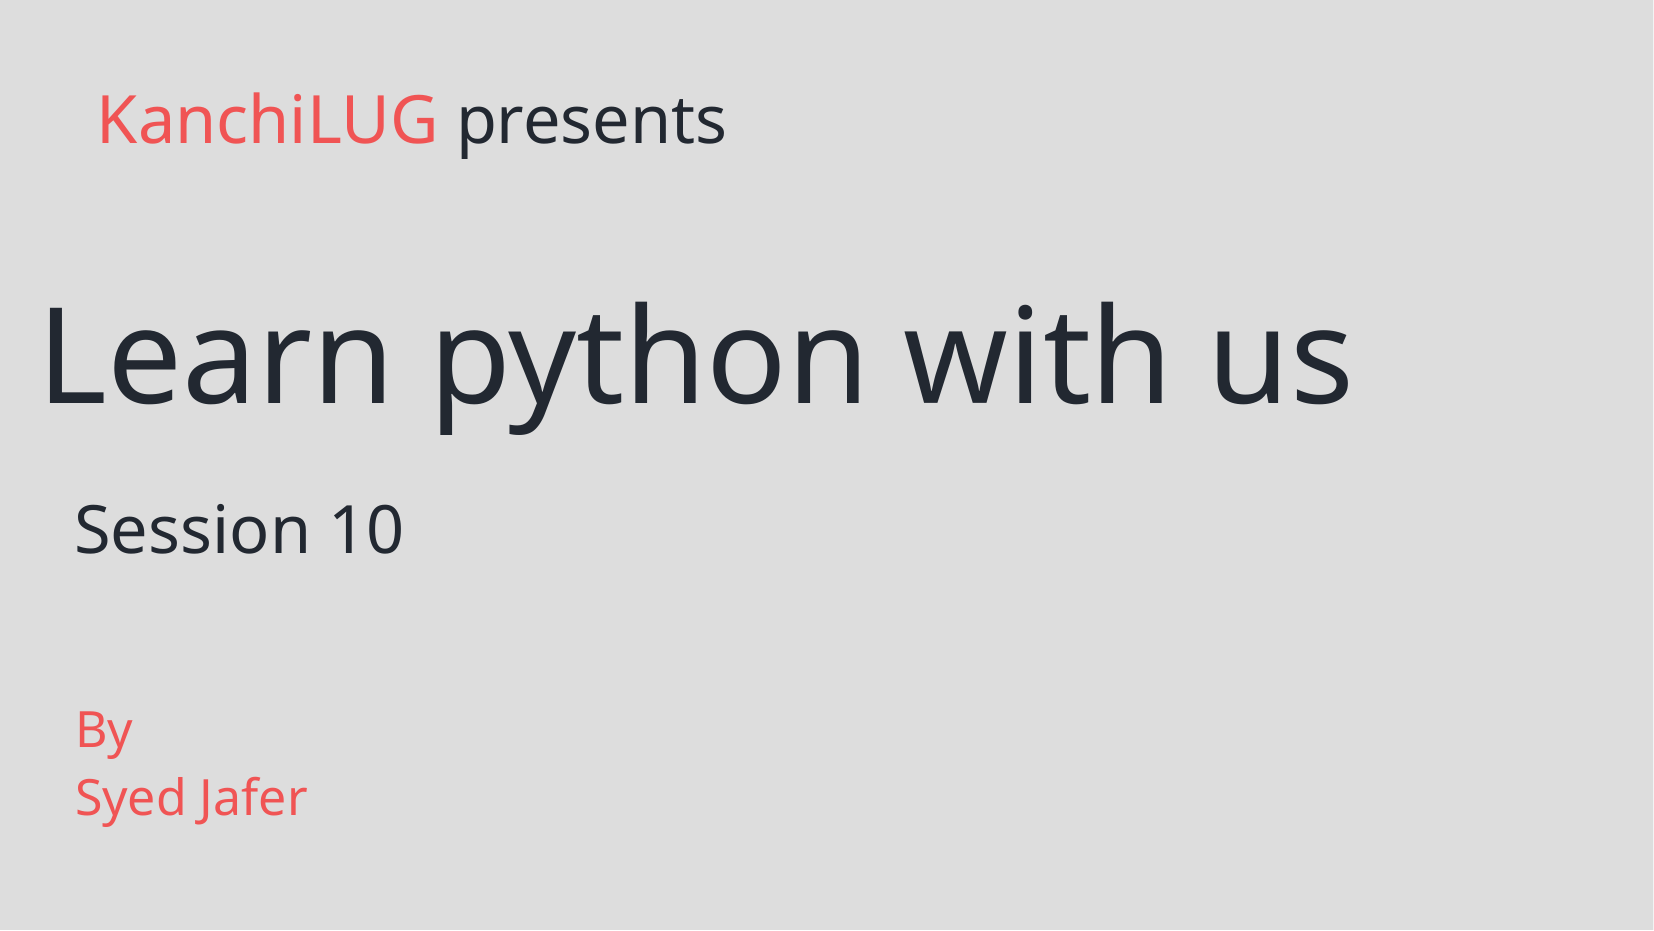

# KanchiLUG presents
Learn python with us
Session 10
By
Syed Jafer